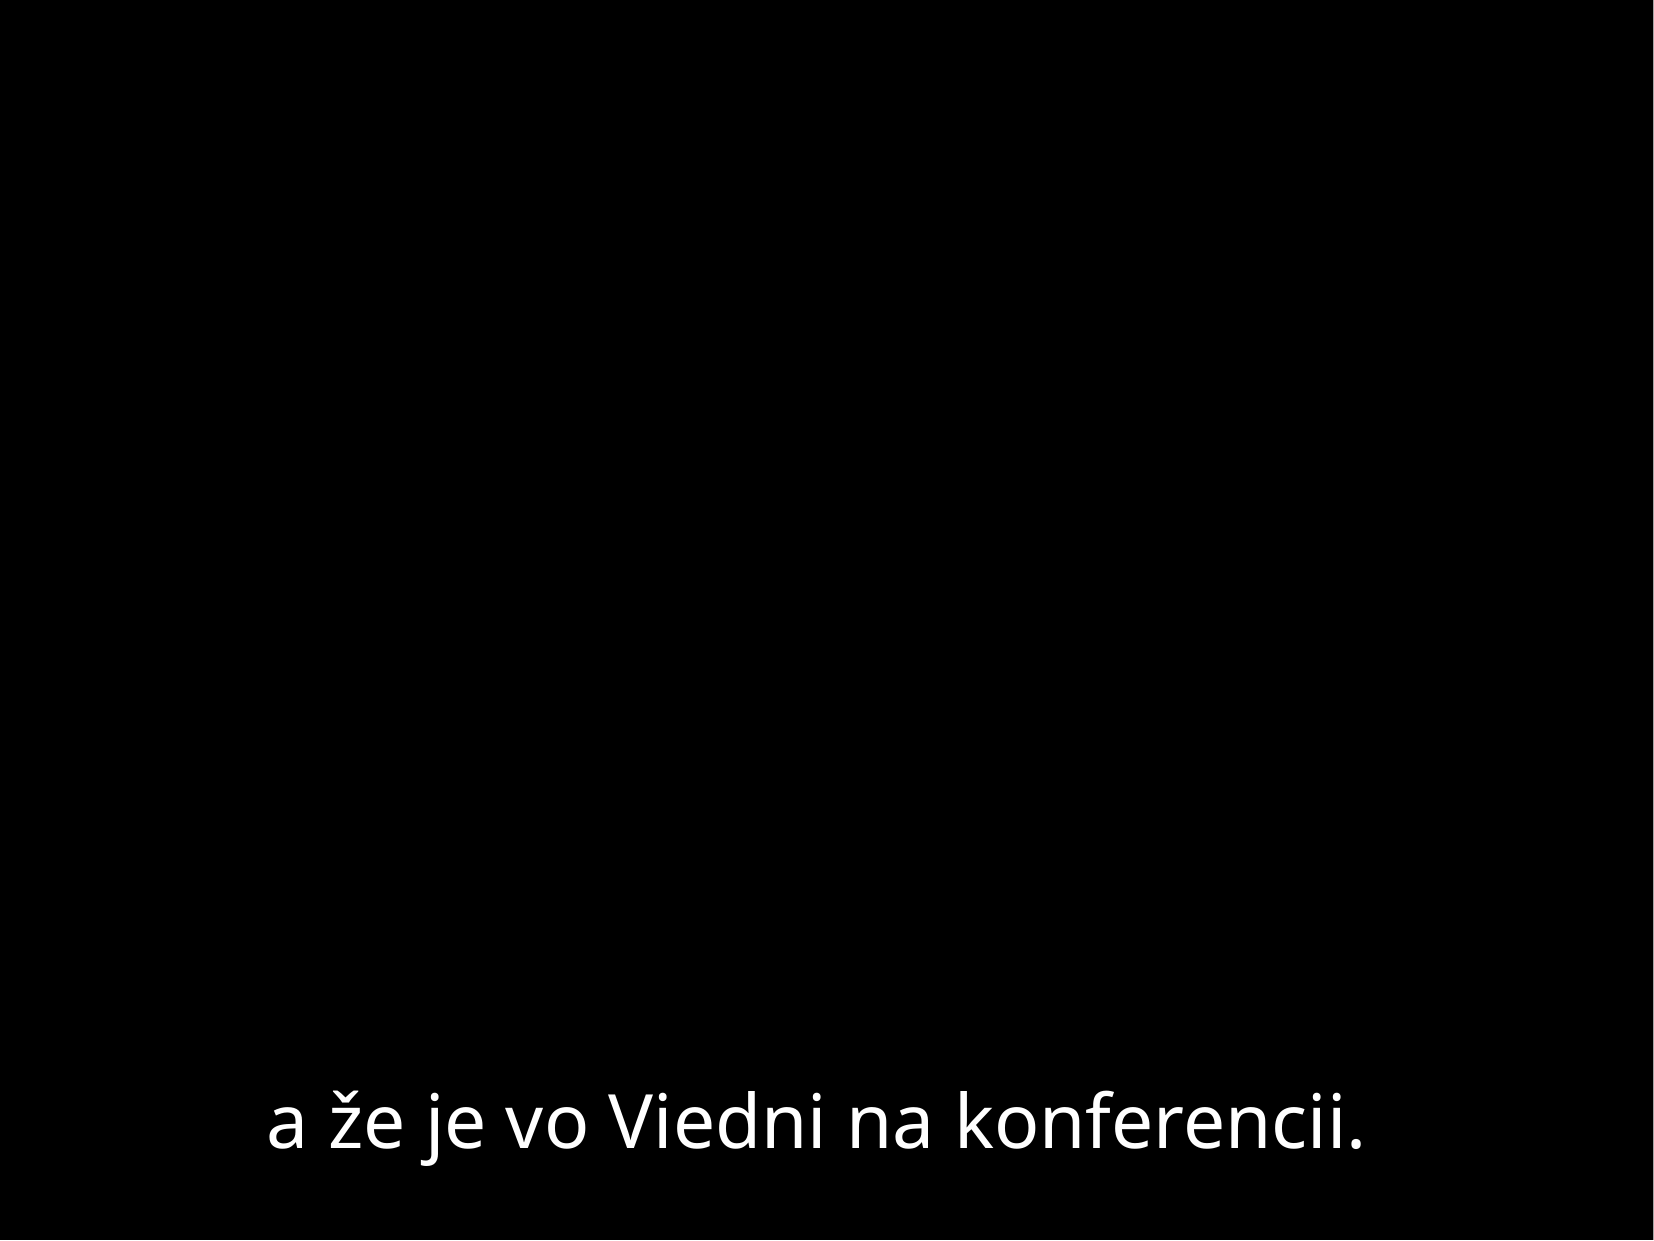

# a že je vo Viedni na konferencii.